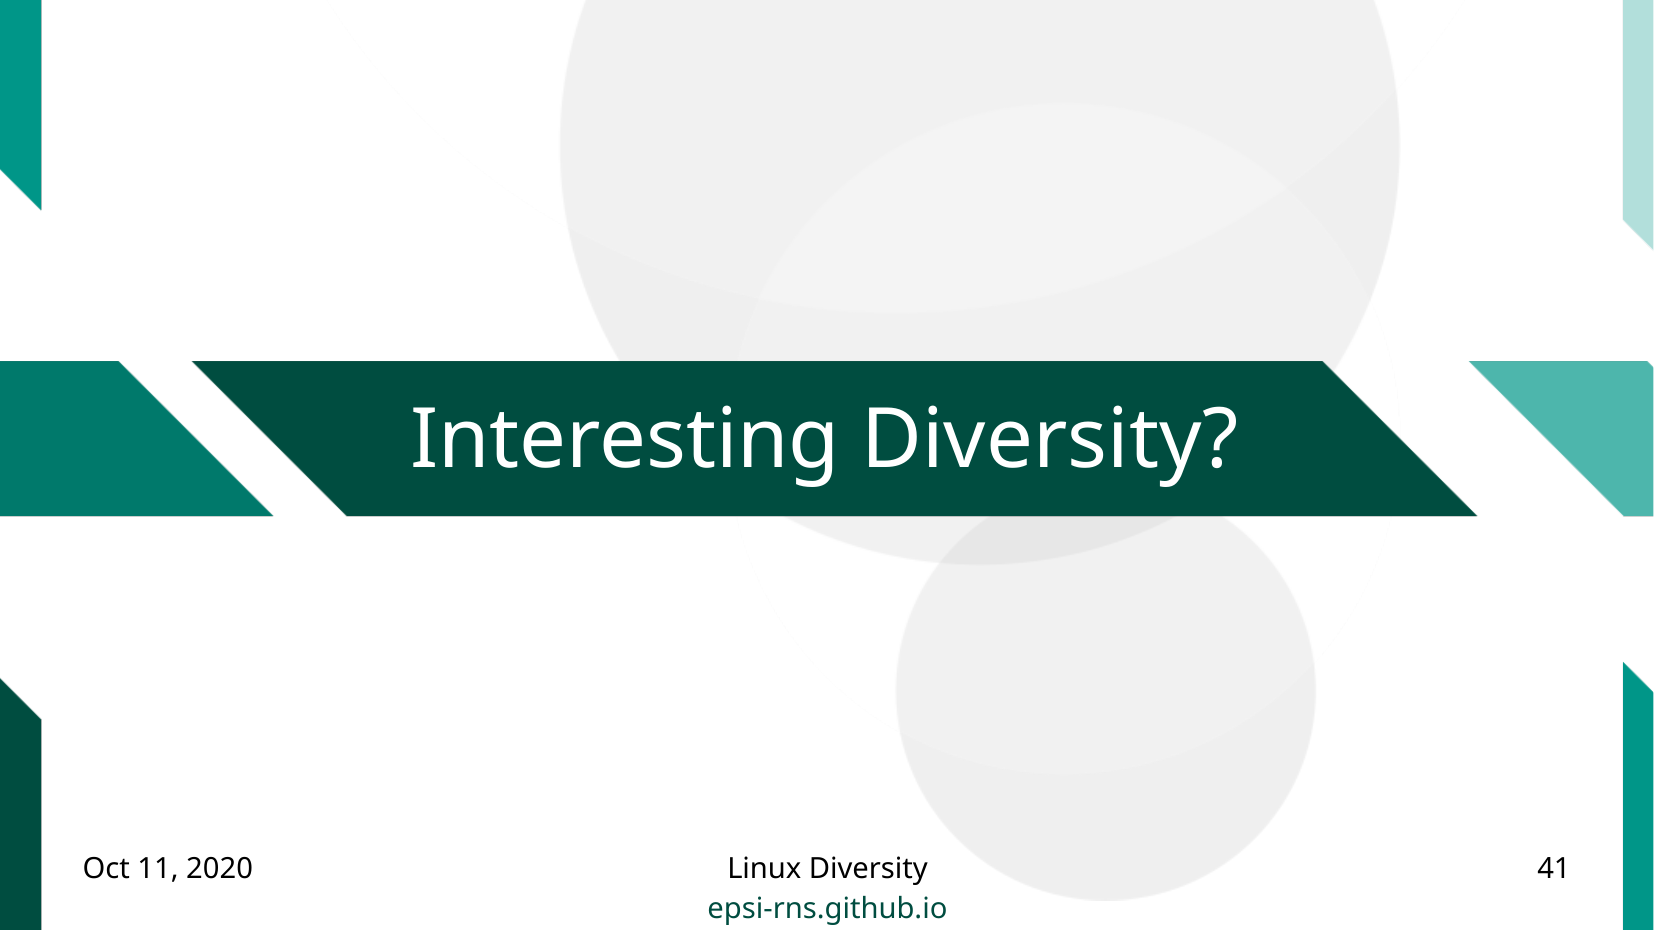

# Interesting Diversity?
Oct 11, 2020
Linux Diversity
41